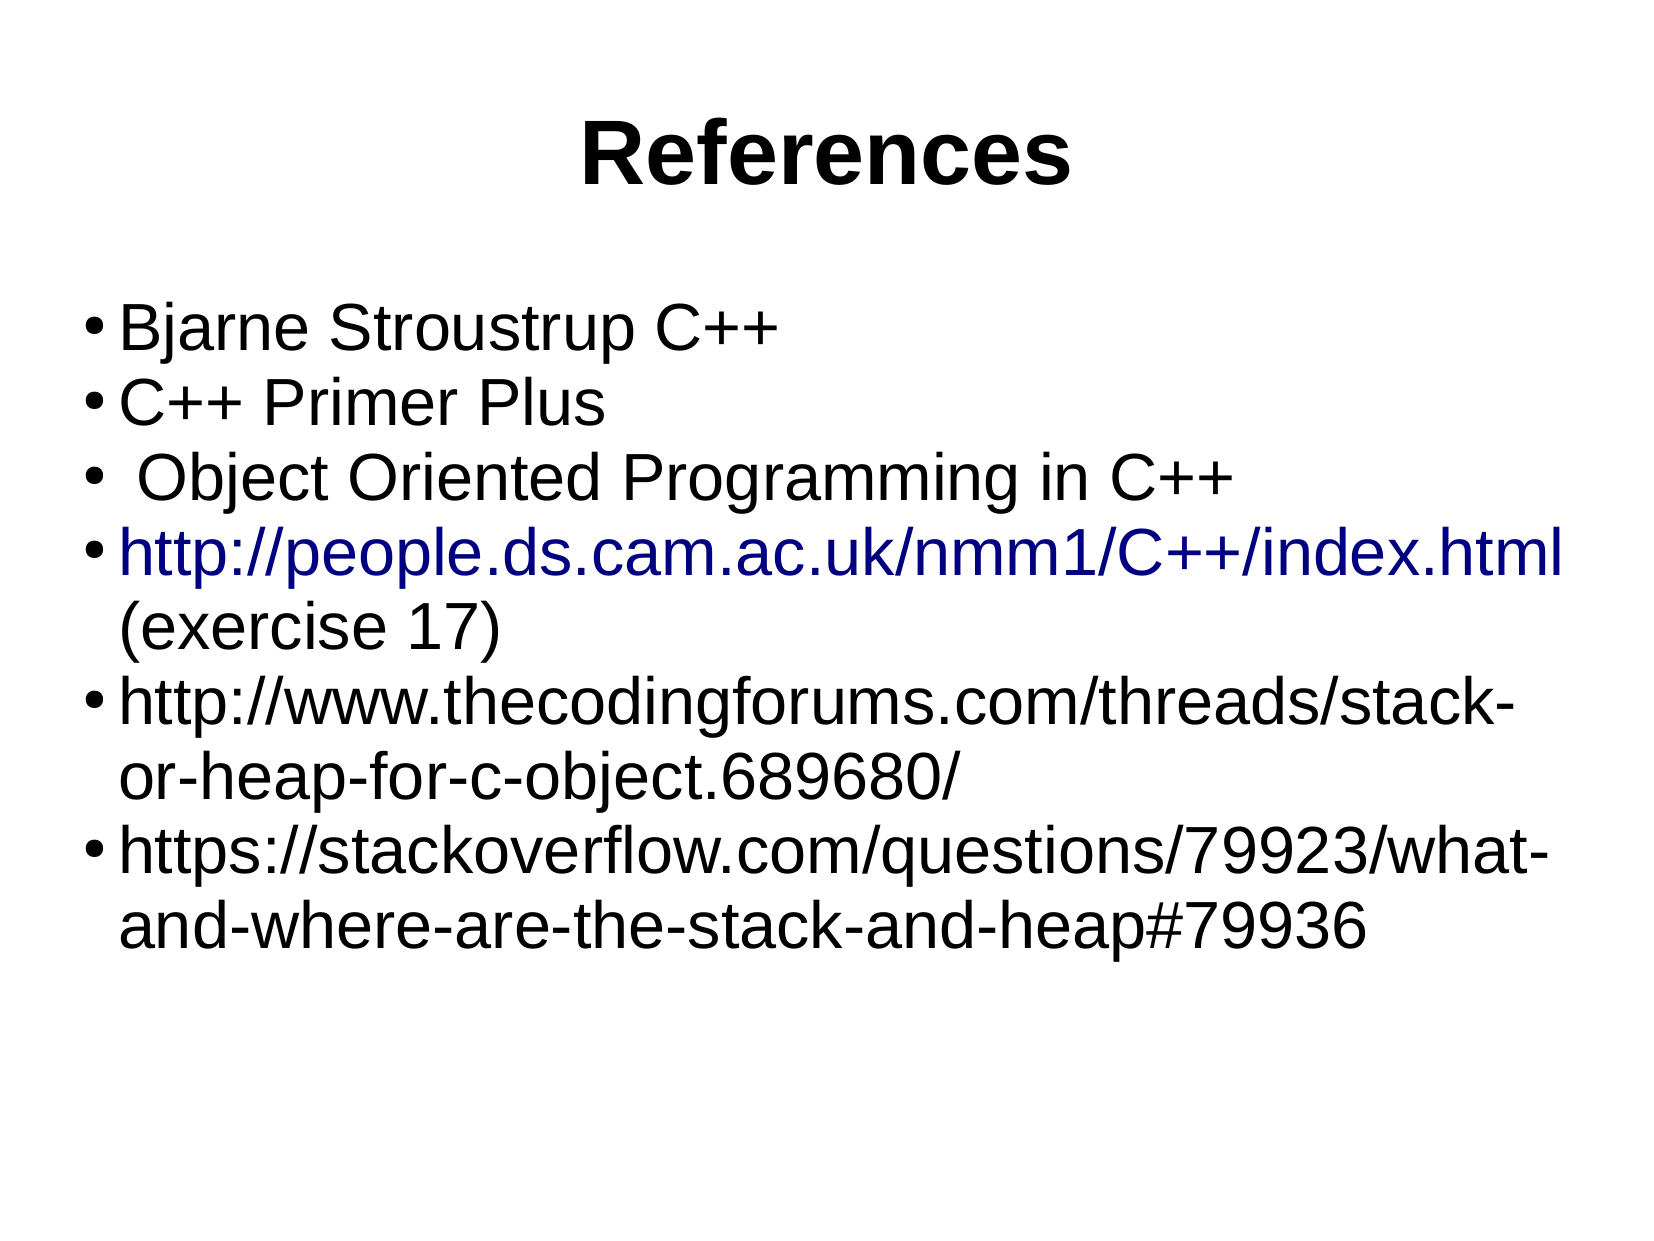

# References
Bjarne Stroustrup C++
C++ Primer Plus
 Object Oriented Programming in C++
http://people.ds.cam.ac.uk/nmm1/C++/index.html
(exercise 17)
http://www.thecodingforums.com/threads/stack-or-heap-for-c-object.689680/
https://stackoverflow.com/questions/79923/what-and-where-are-the-stack-and-heap#79936